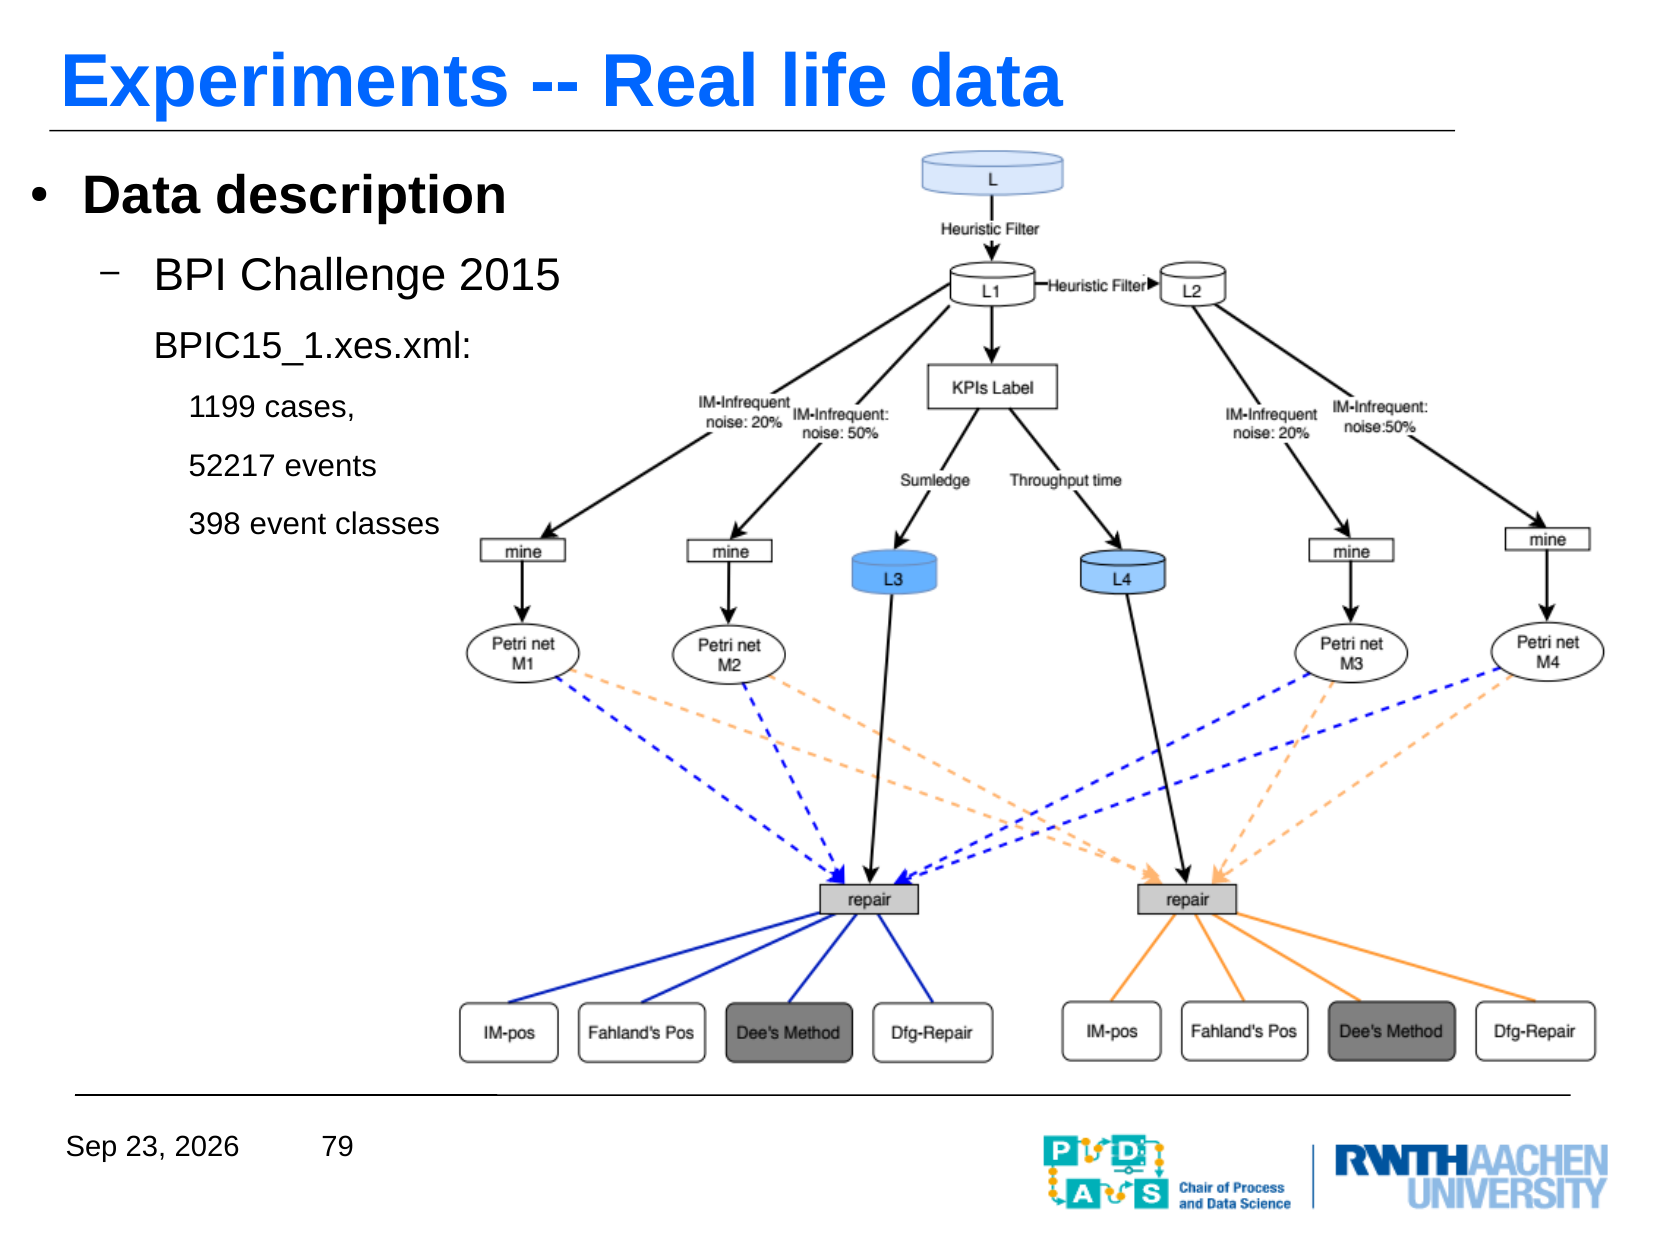

# Experiments -- Real life data
Data description
BPI Challenge 2015
BPIC15_1.xes.xml:
 1199 cases,
 52217 events
 398 event classes